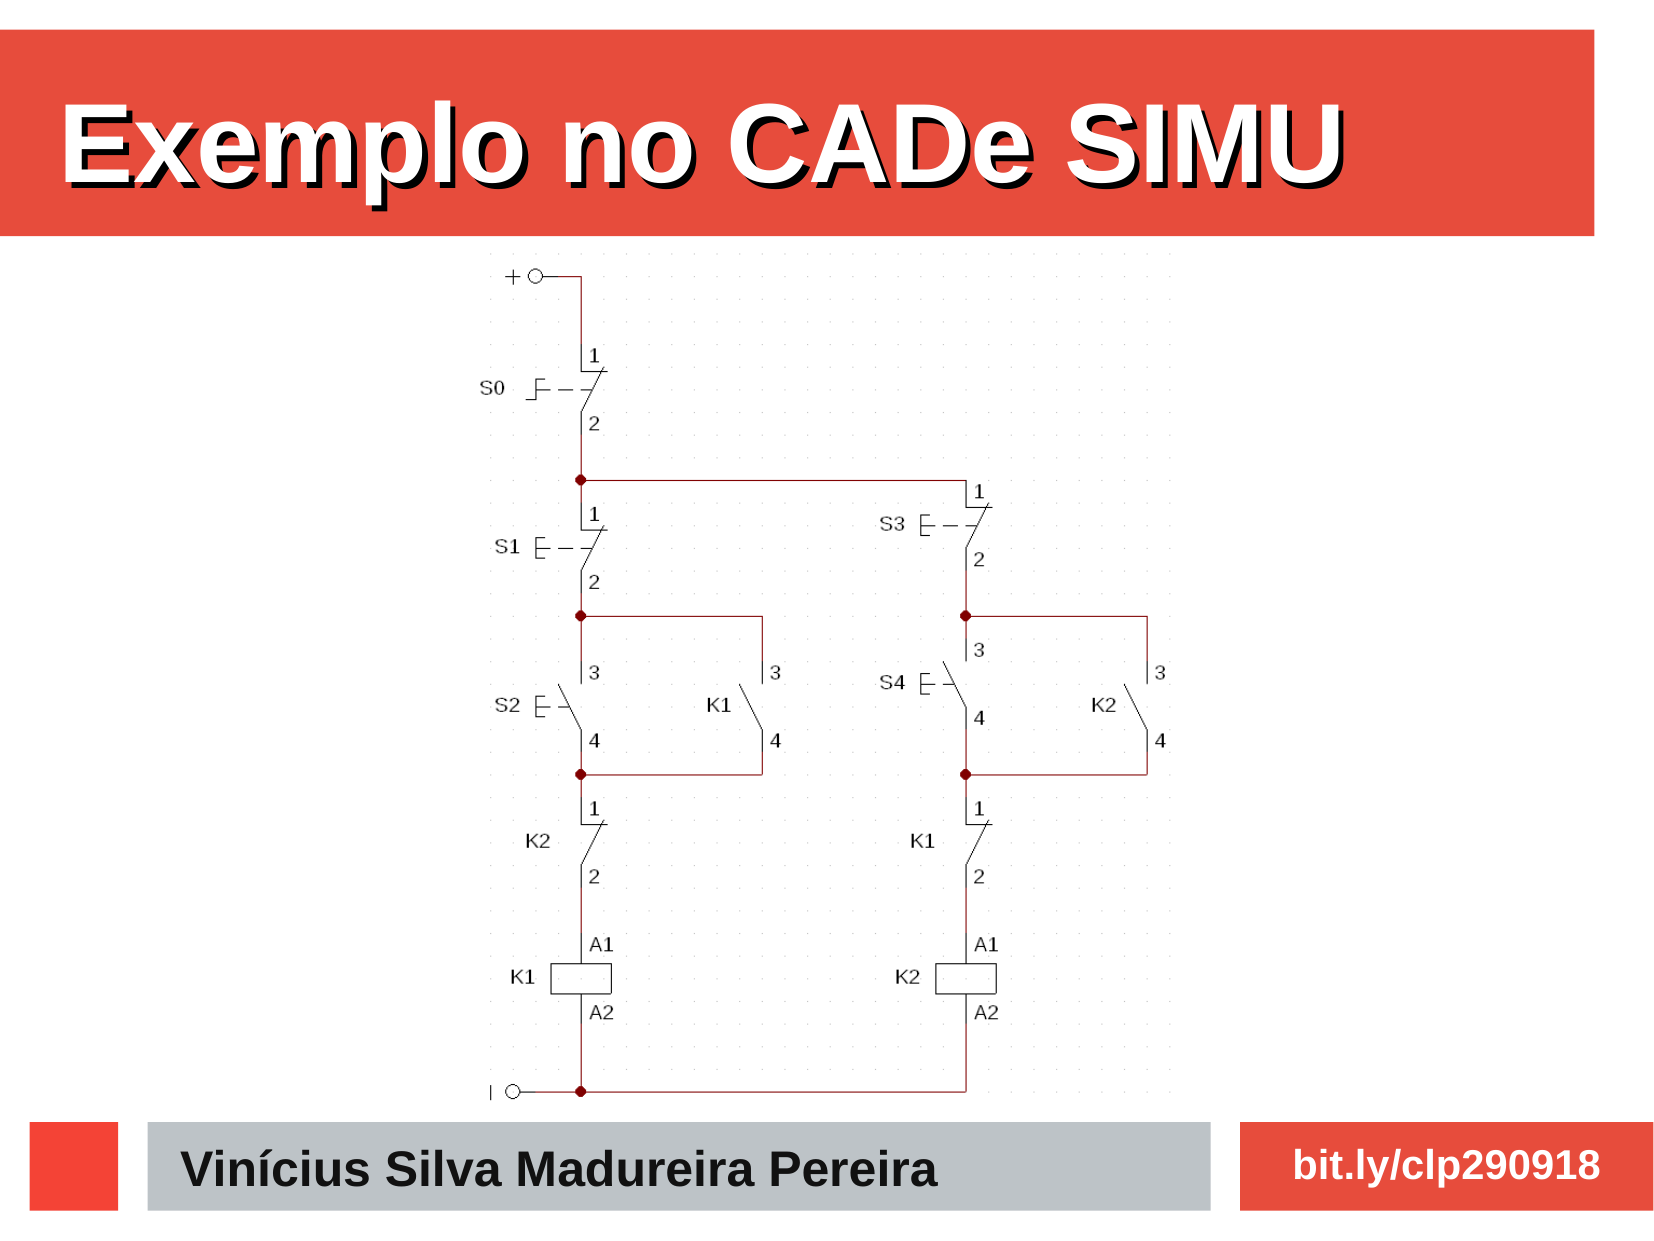

# Exemplo no CADe SIMU
Vinícius Silva Madureira Pereira
bit.ly/clp290918